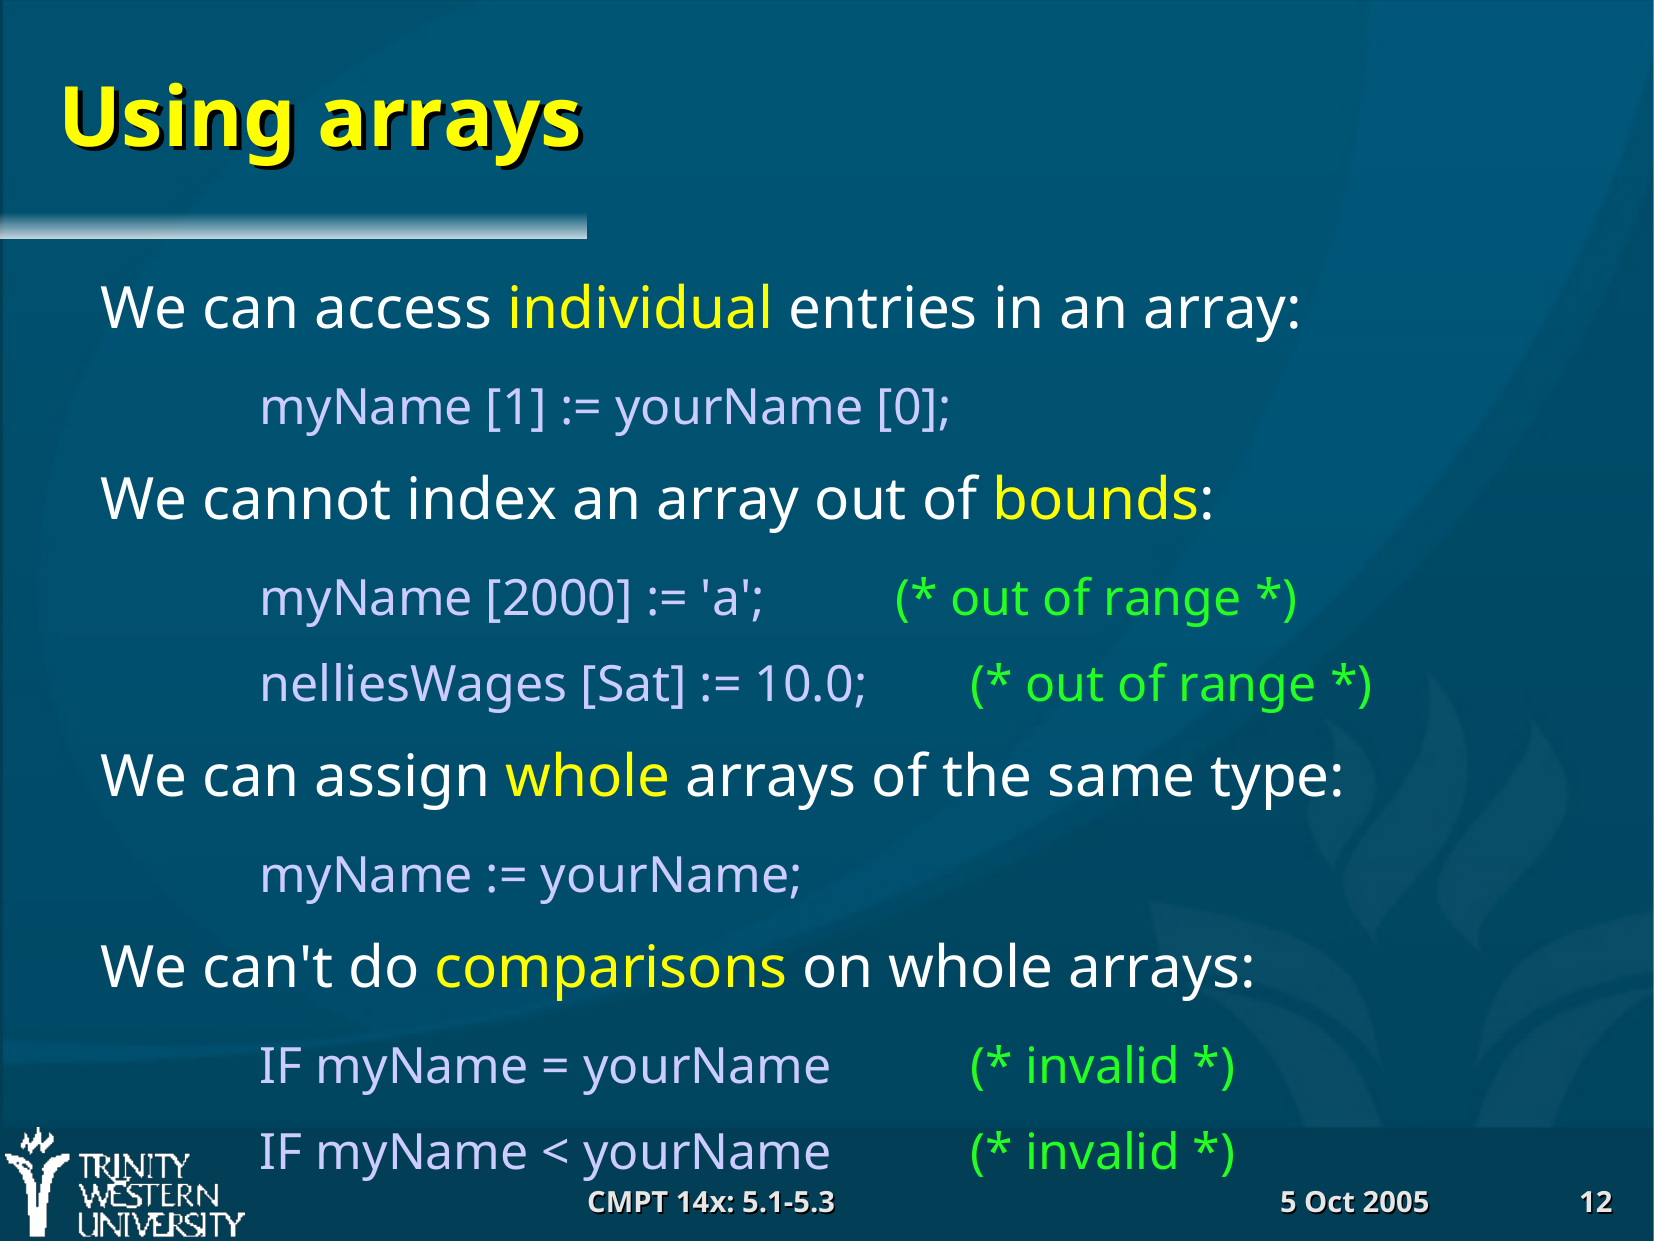

# Using arrays
We can access individual entries in an array:
myName [1] := yourName [0];
We cannot index an array out of bounds:
myName [2000] := 'a';		(* out of range *)
nelliesWages [Sat] := 10.0;		(* out of range *)
We can assign whole arrays of the same type:
myName := yourName;
We can't do comparisons on whole arrays:
IF myName = yourName		(* invalid *)
IF myName < yourName		(* invalid *)
CMPT 14x: 5.1-5.3
5 Oct 2005
12